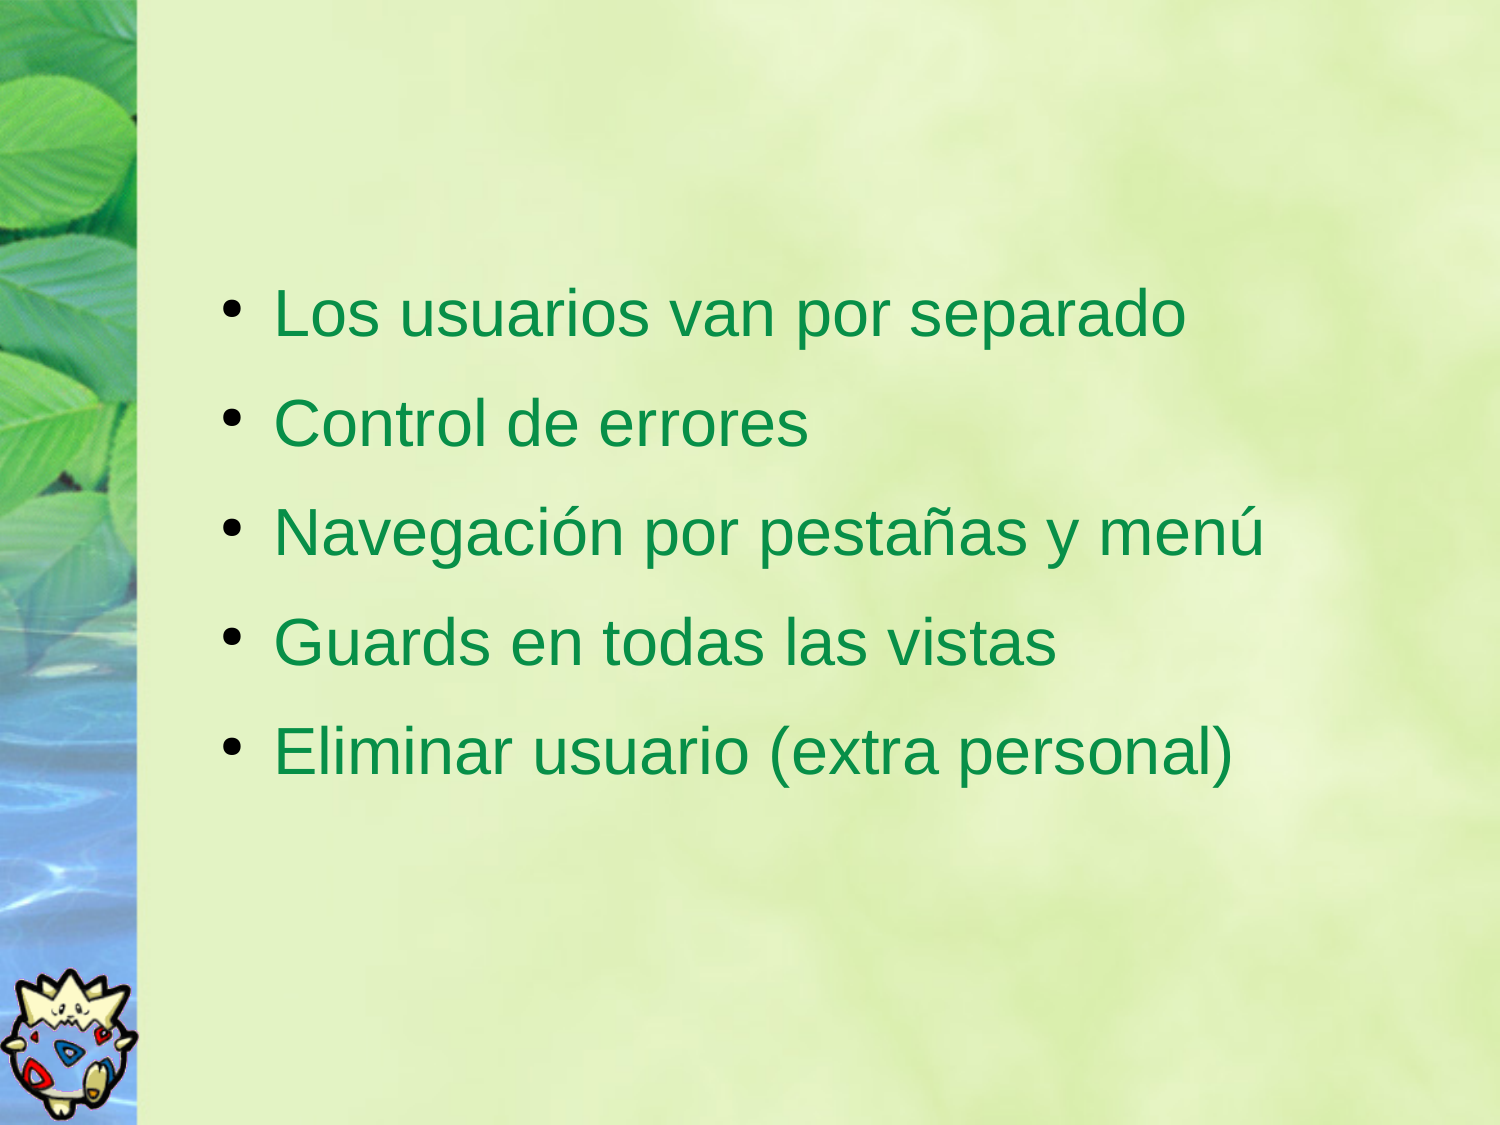

# Los usuarios van por separado
Control de errores
Navegación por pestañas y menú
Guards en todas las vistas
Eliminar usuario (extra personal)